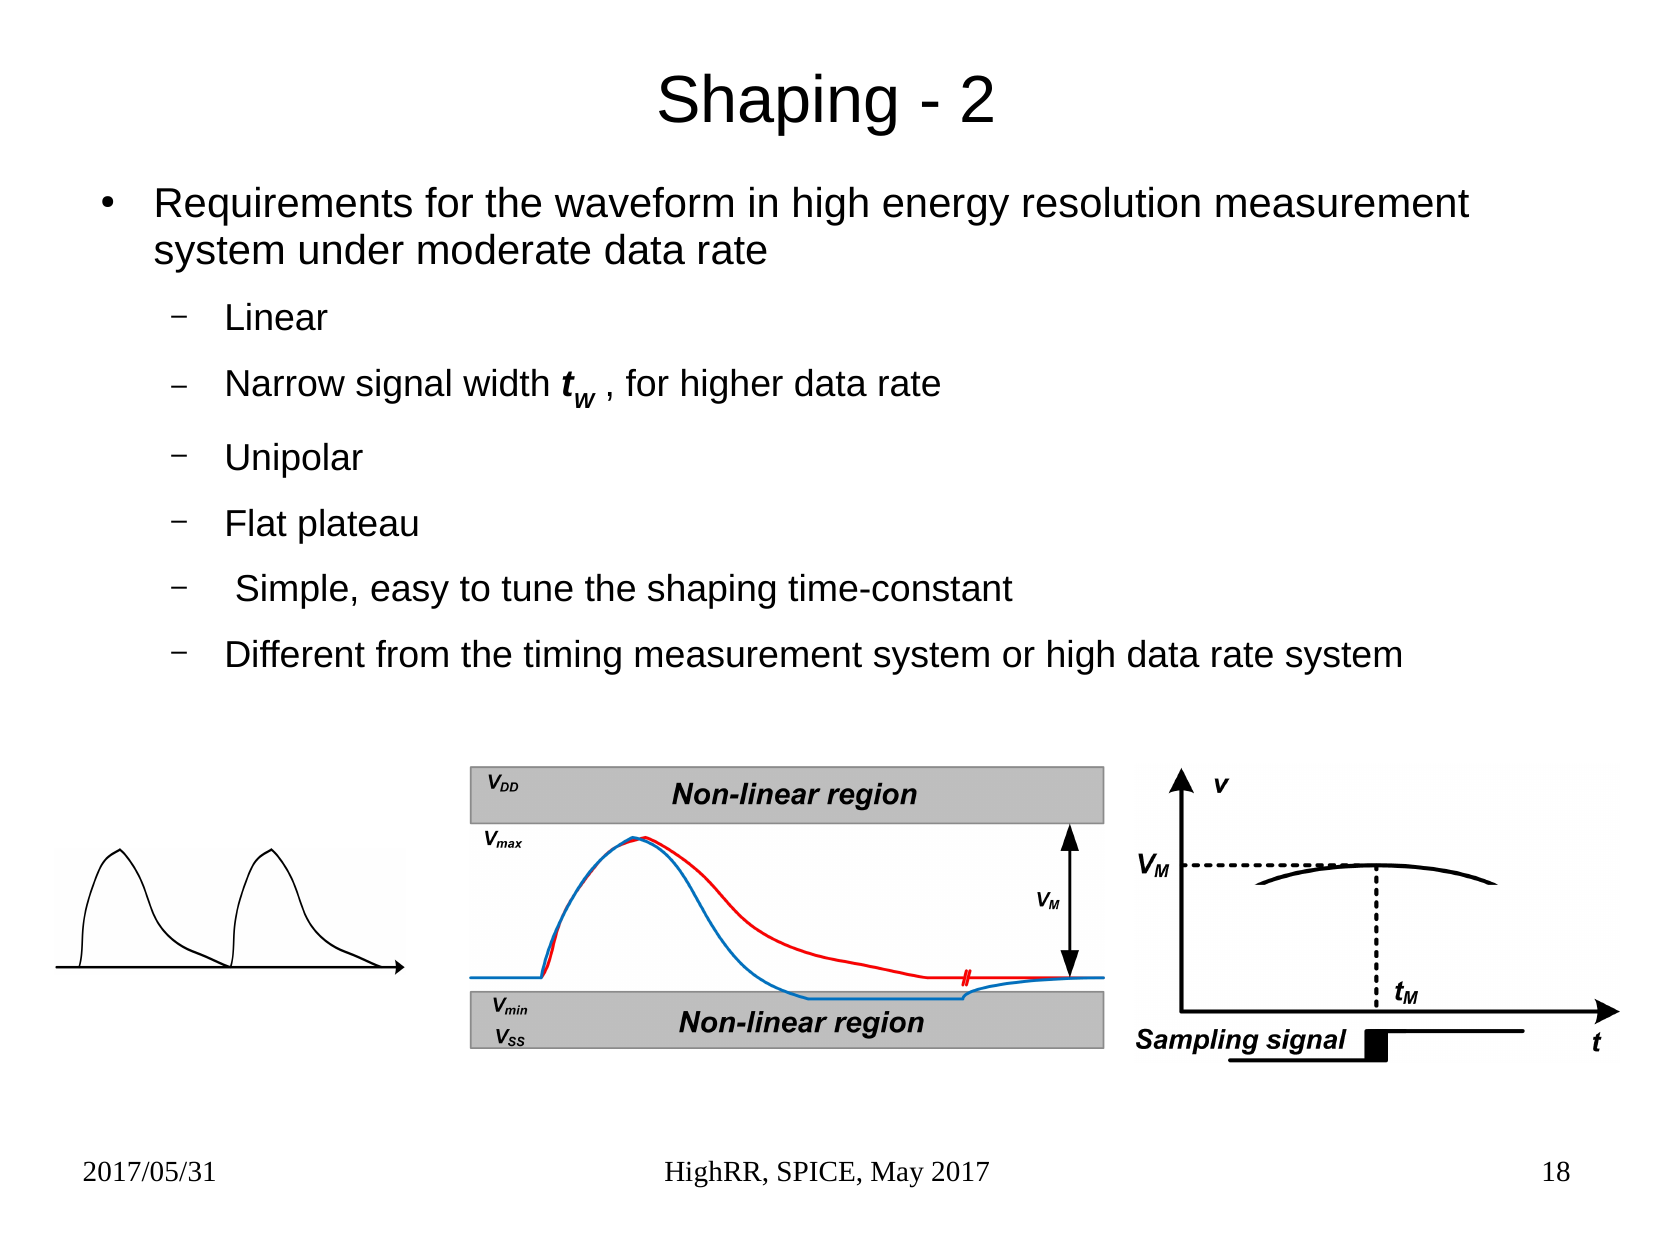

# Shaping - 2
Requirements for the waveform in high energy resolution measurement system under moderate data rate
Linear
Narrow signal width tW , for higher data rate
Unipolar
Flat plateau
 Simple, easy to tune the shaping time-constant
Different from the timing measurement system or high data rate system
2017/05/31
HighRR, SPICE, May 2017
18